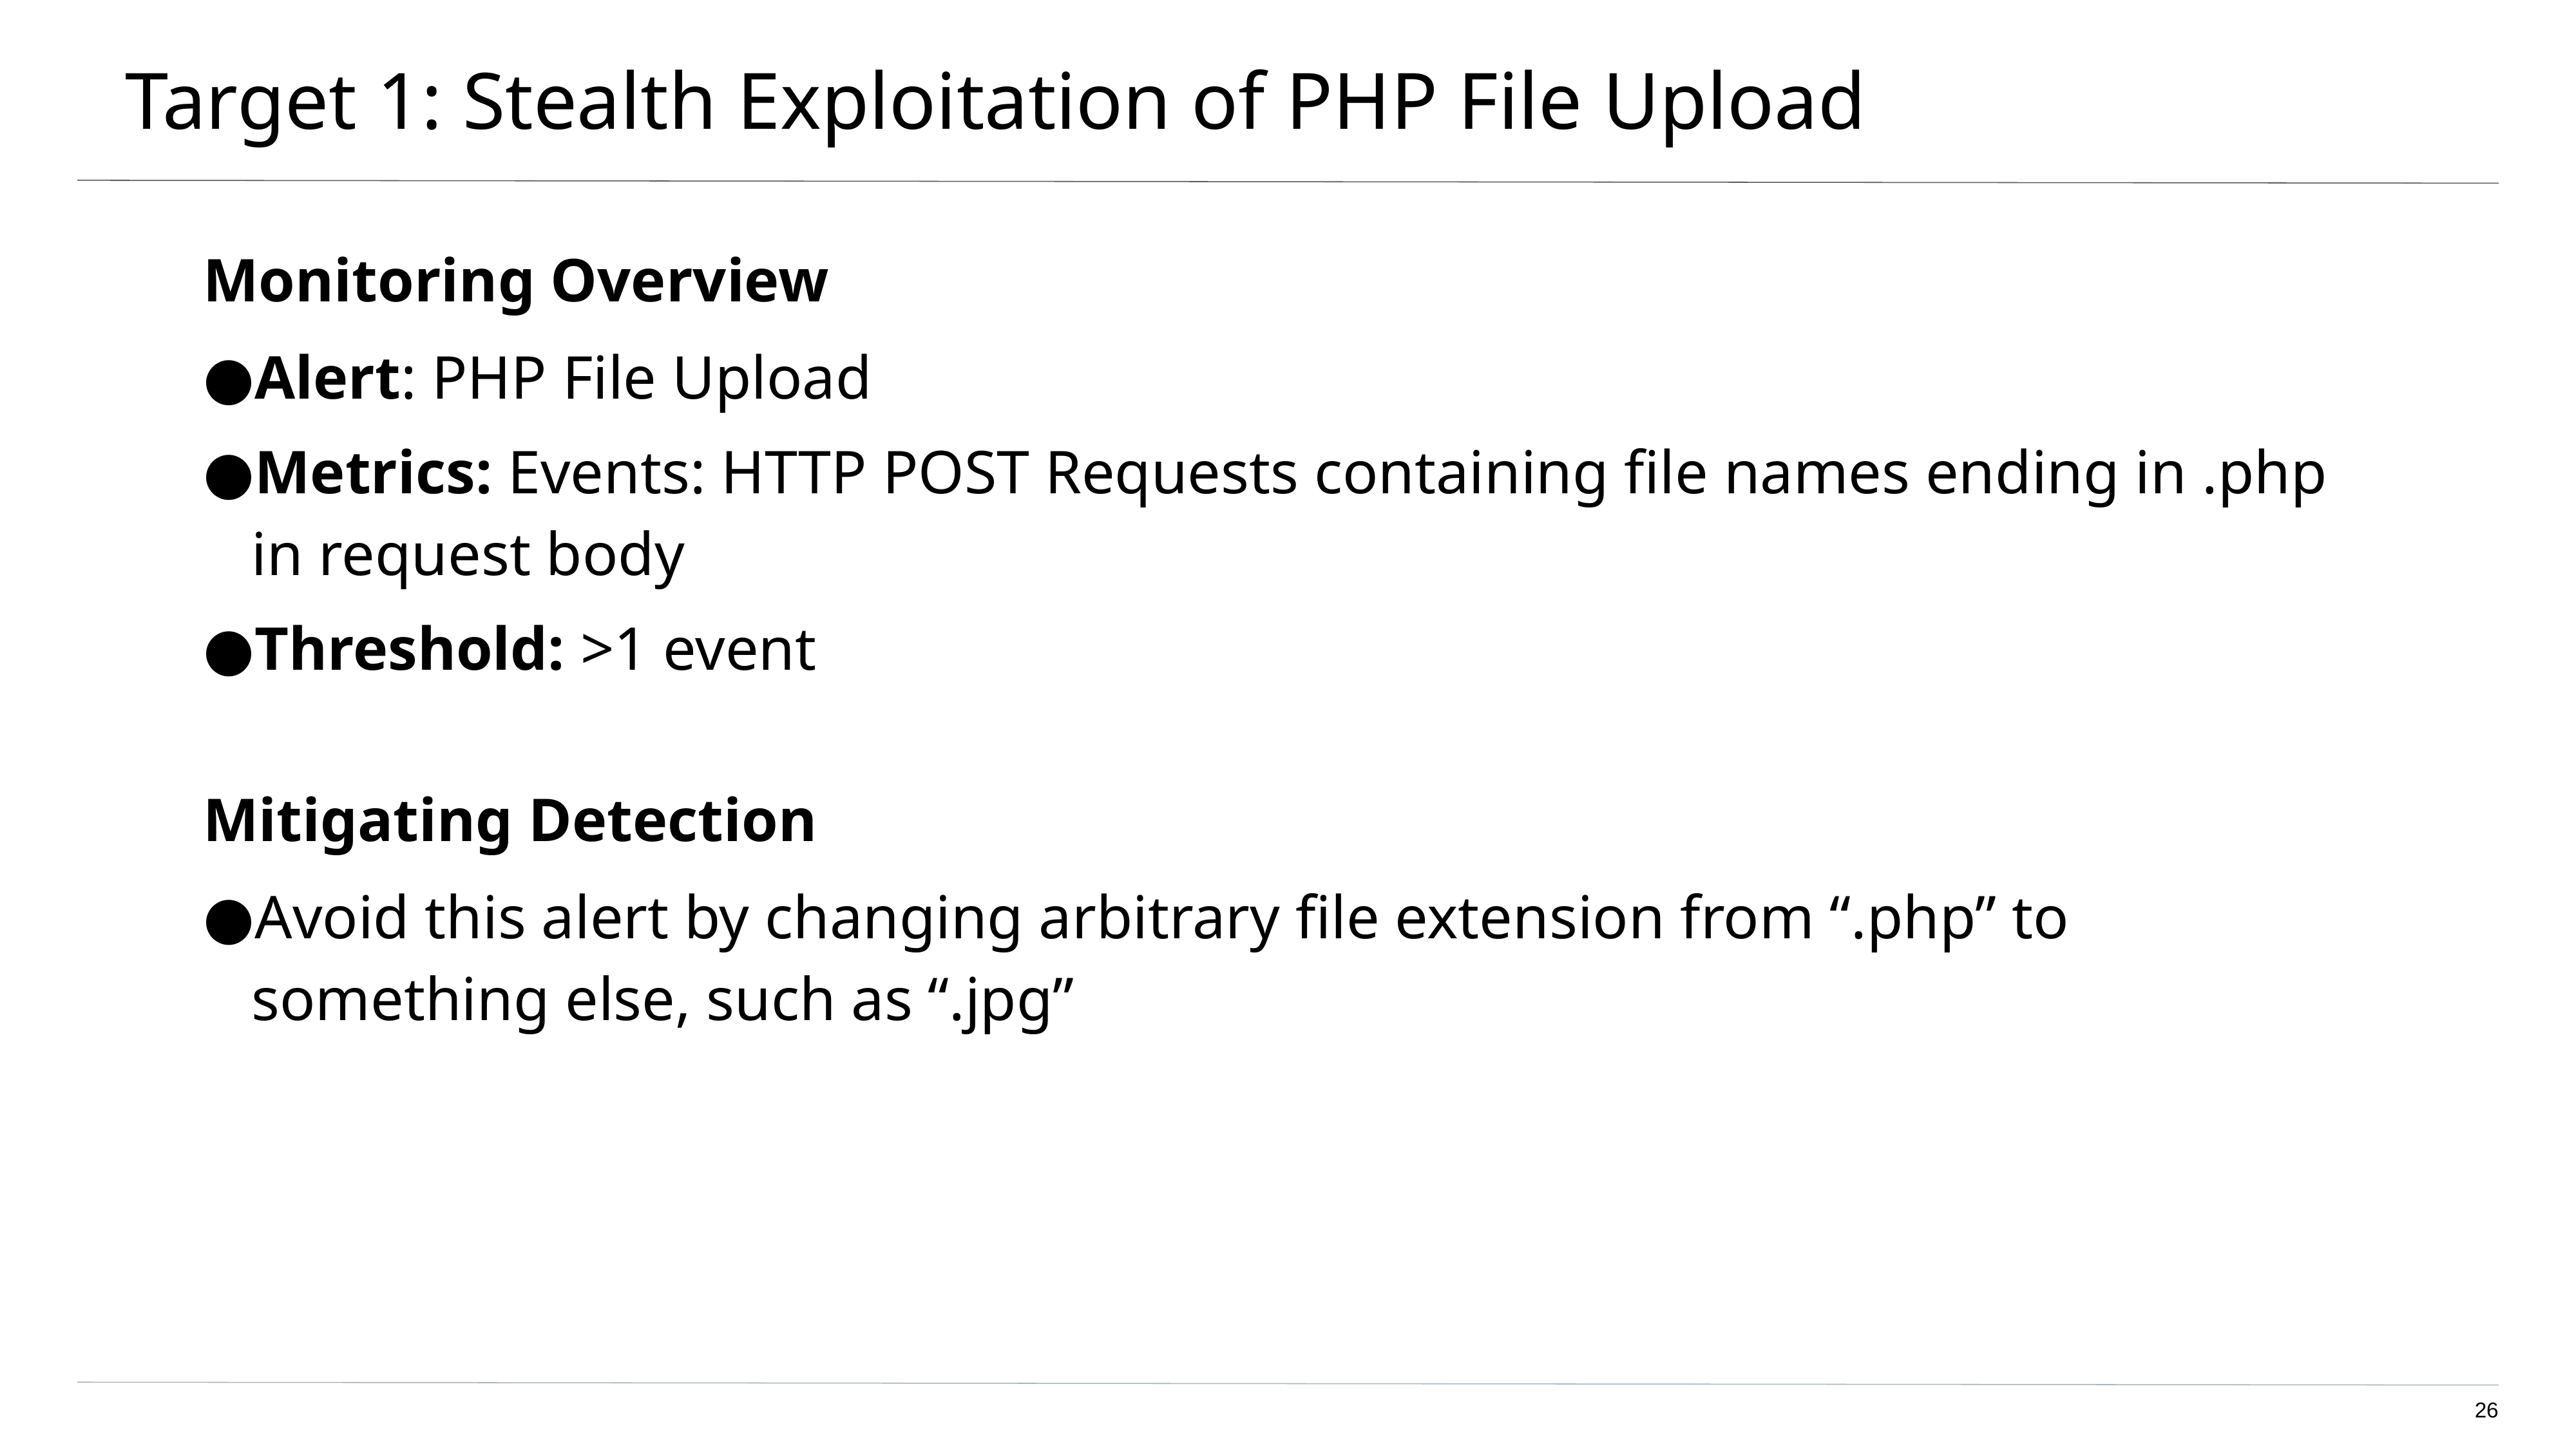

# Target 1: Stealth Exploitation of PHP File Upload
Monitoring Overview
Alert: PHP File Upload
Metrics: Events: HTTP POST Requests containing file names ending in .php in request body
Threshold: >1 event
Mitigating Detection
Avoid this alert by changing arbitrary file extension from “.php” to something else, such as “.jpg”